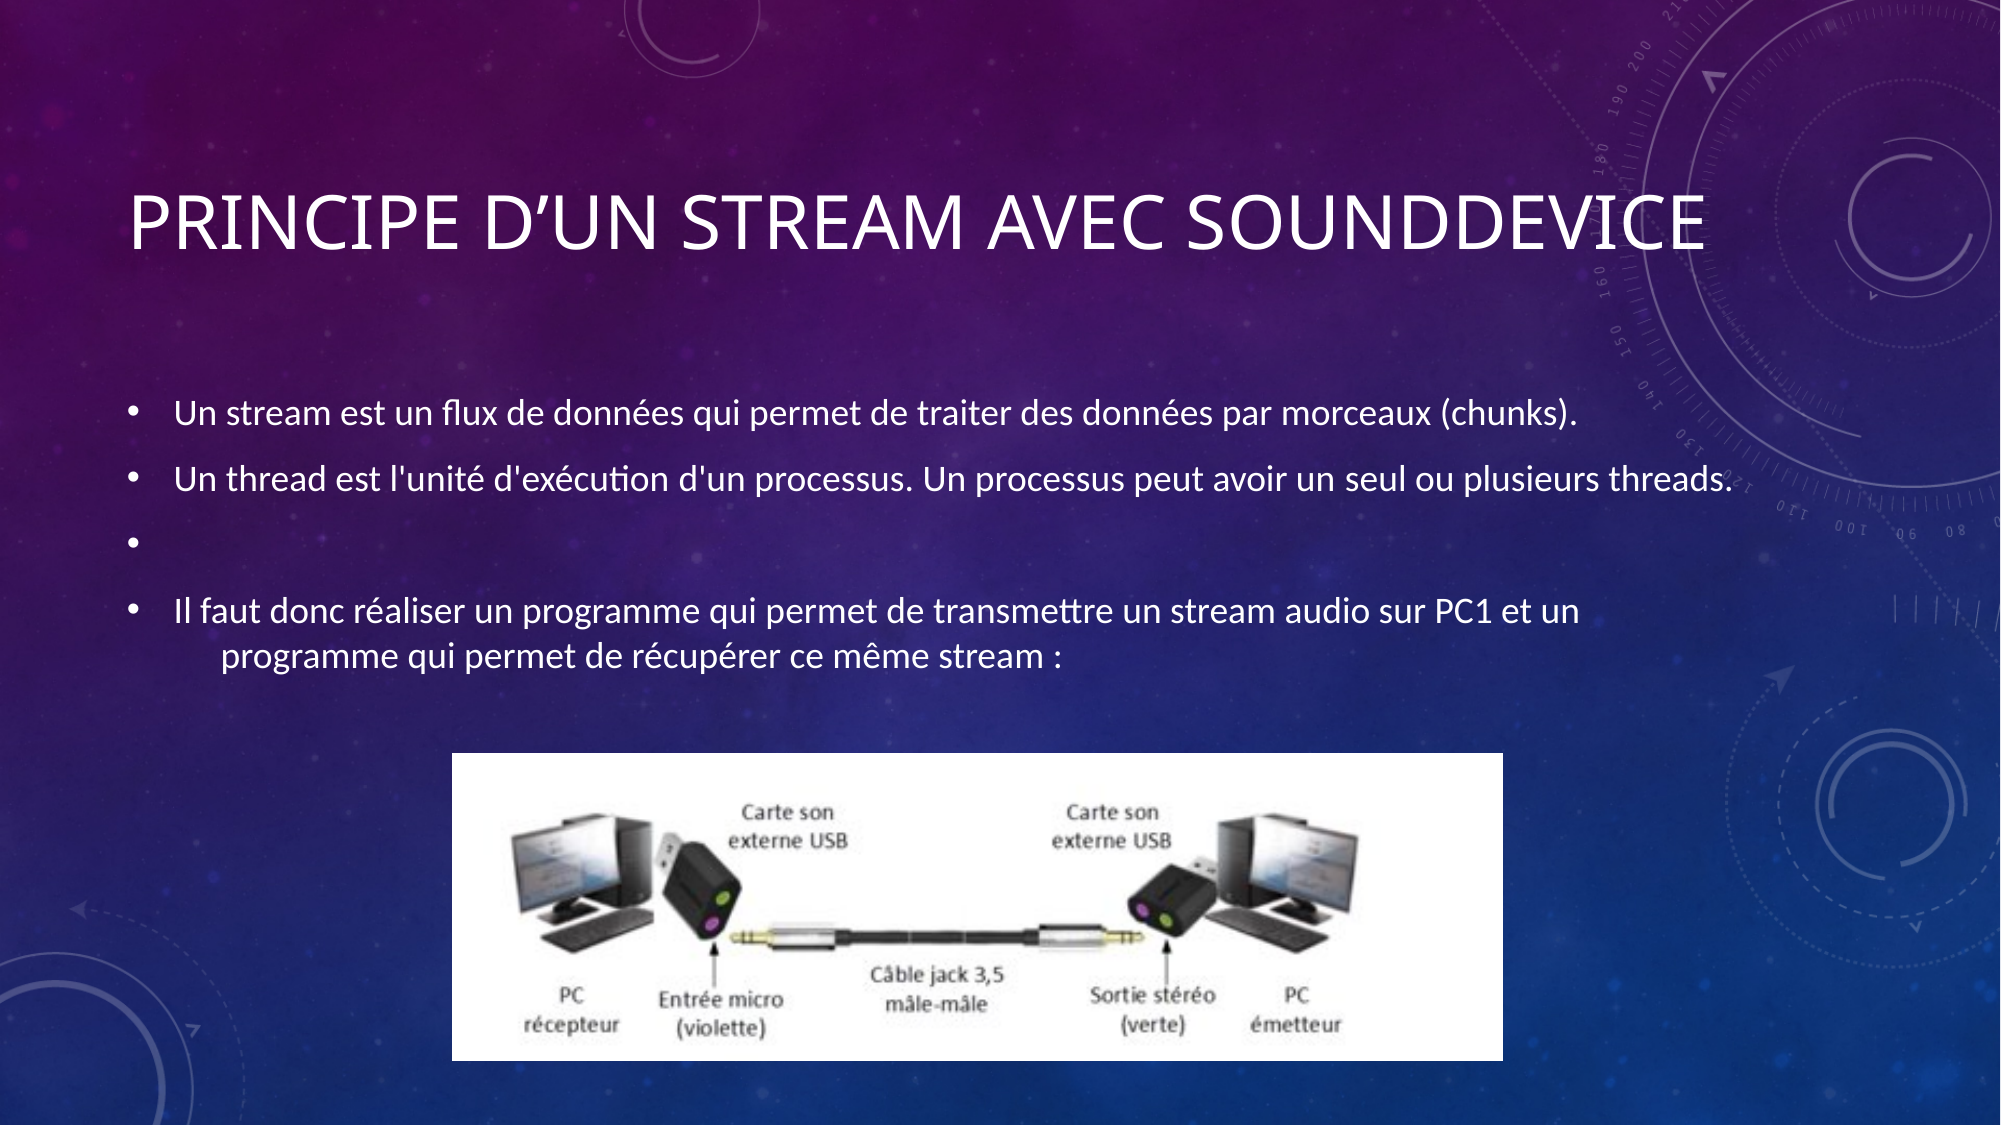

# Principe d’un stream avec sounddevice
Un stream est un flux de données qui permet de traiter des données par morceaux (chunks).
Un thread est l'unité d'exécution d'un processus. Un processus peut avoir un seul ou plusieurs threads.
Il faut donc réaliser un programme qui permet de transmettre un stream audio sur PC1 et un programme qui permet de récupérer ce même stream :